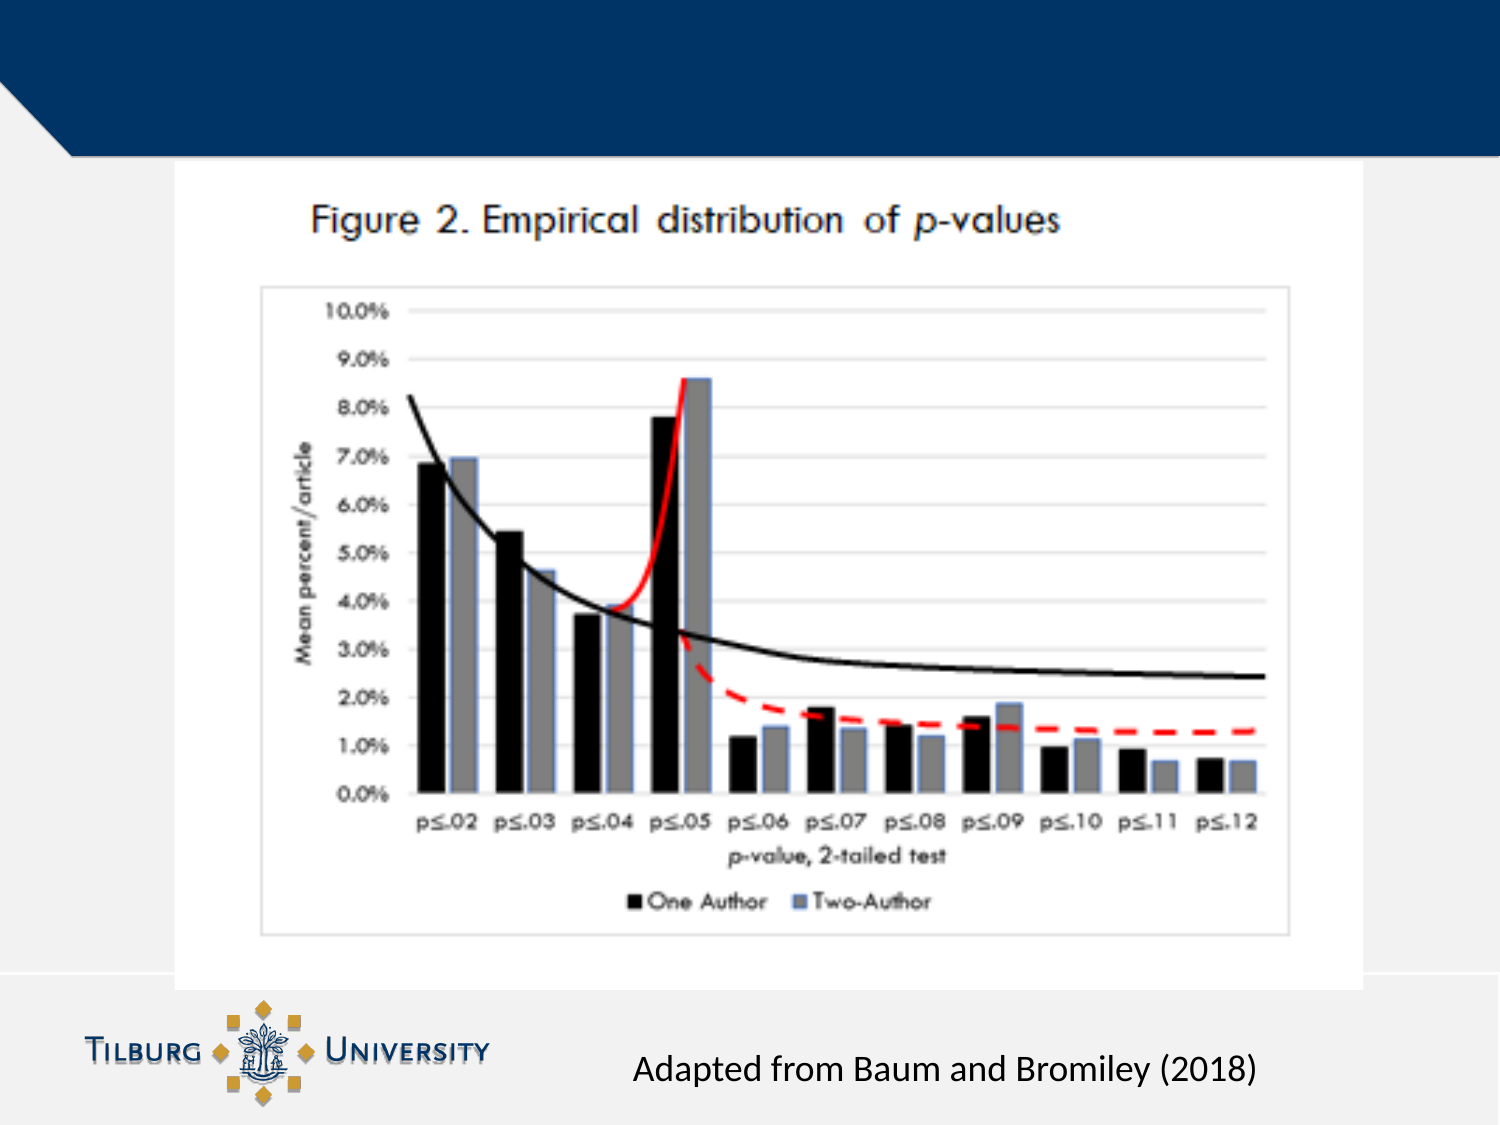

#
Adapted from Baum and Bromiley (2018)